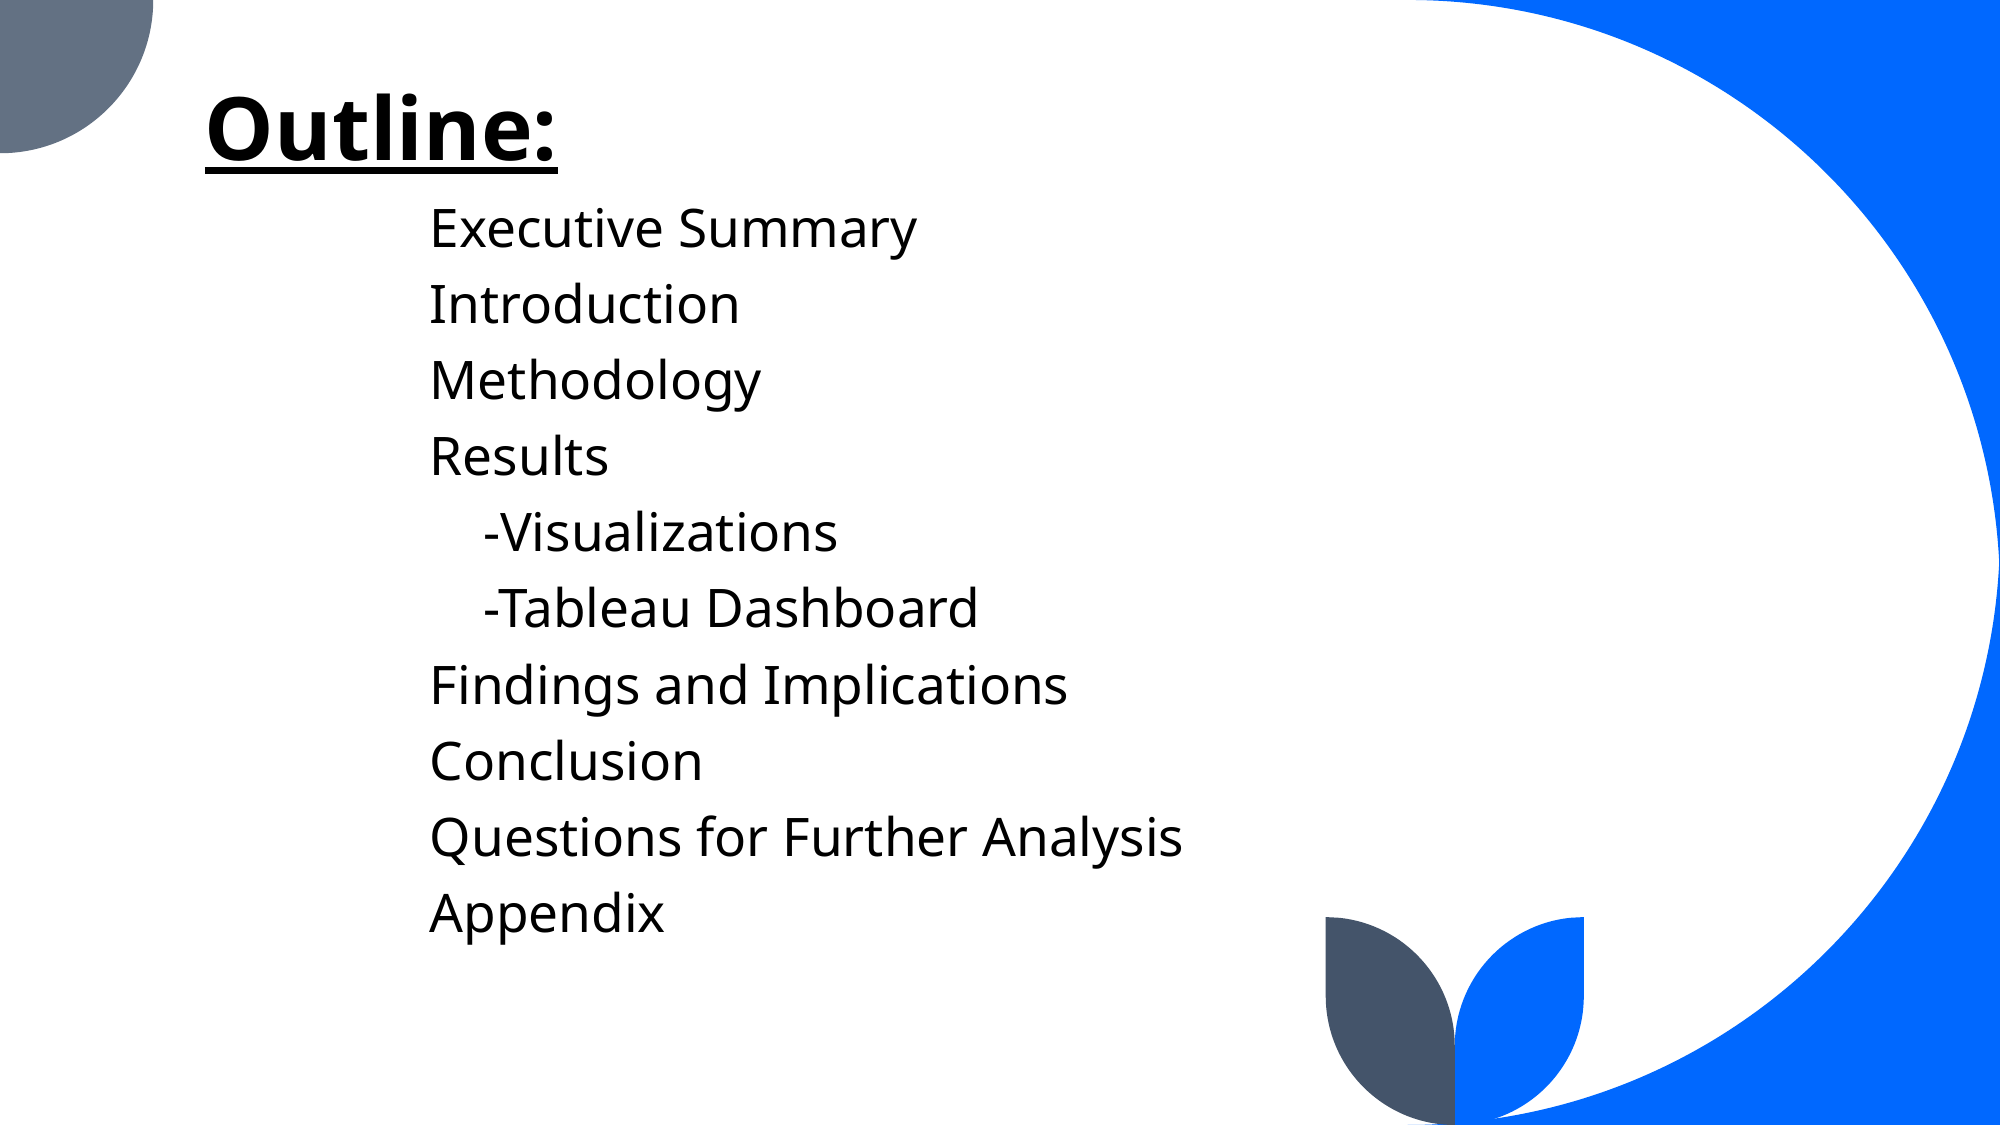

# Outline:
   Executive Summary
   Introduction
   Methodology
   Results
    -Visualizations
    -Tableau Dashboard
   Findings and Implications
   Conclusion
   Questions for Further Analysis
   Appendix